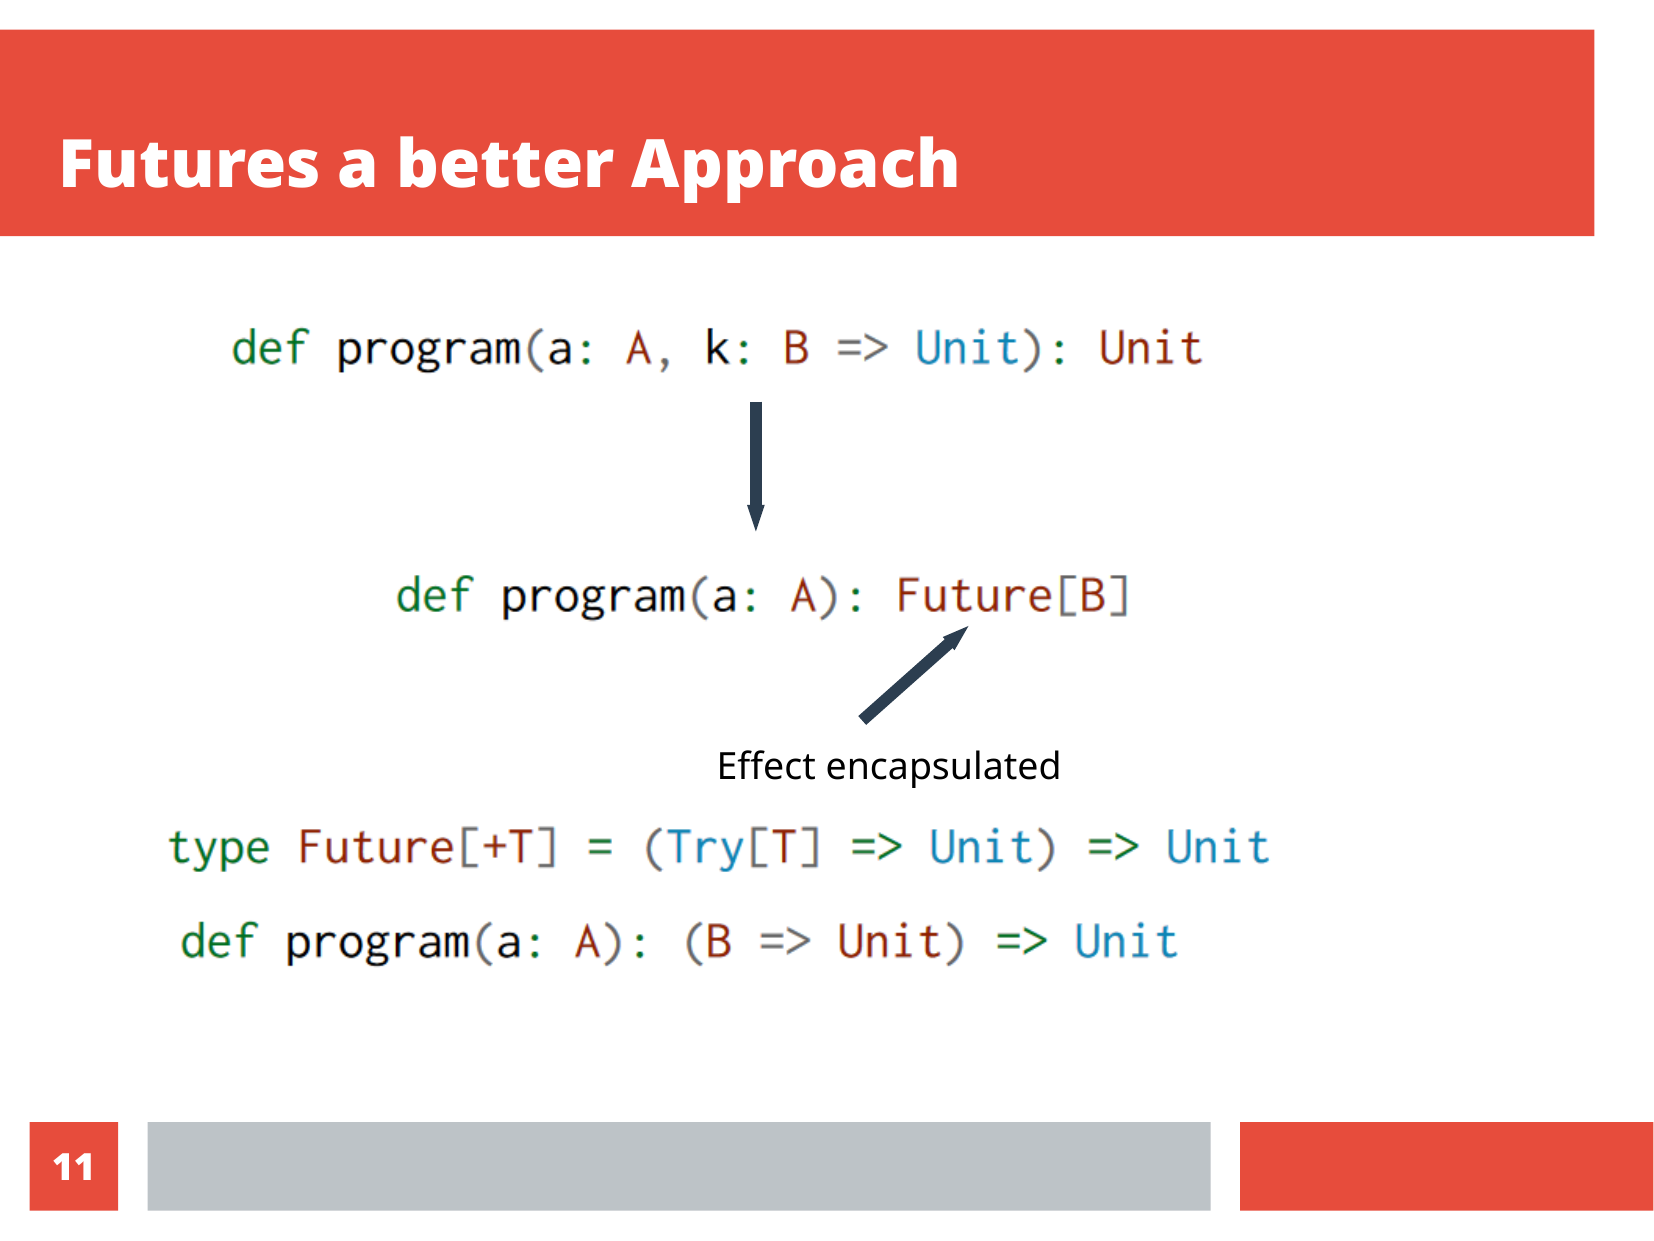

# Futures a better Approach
Effect encapsulated
11